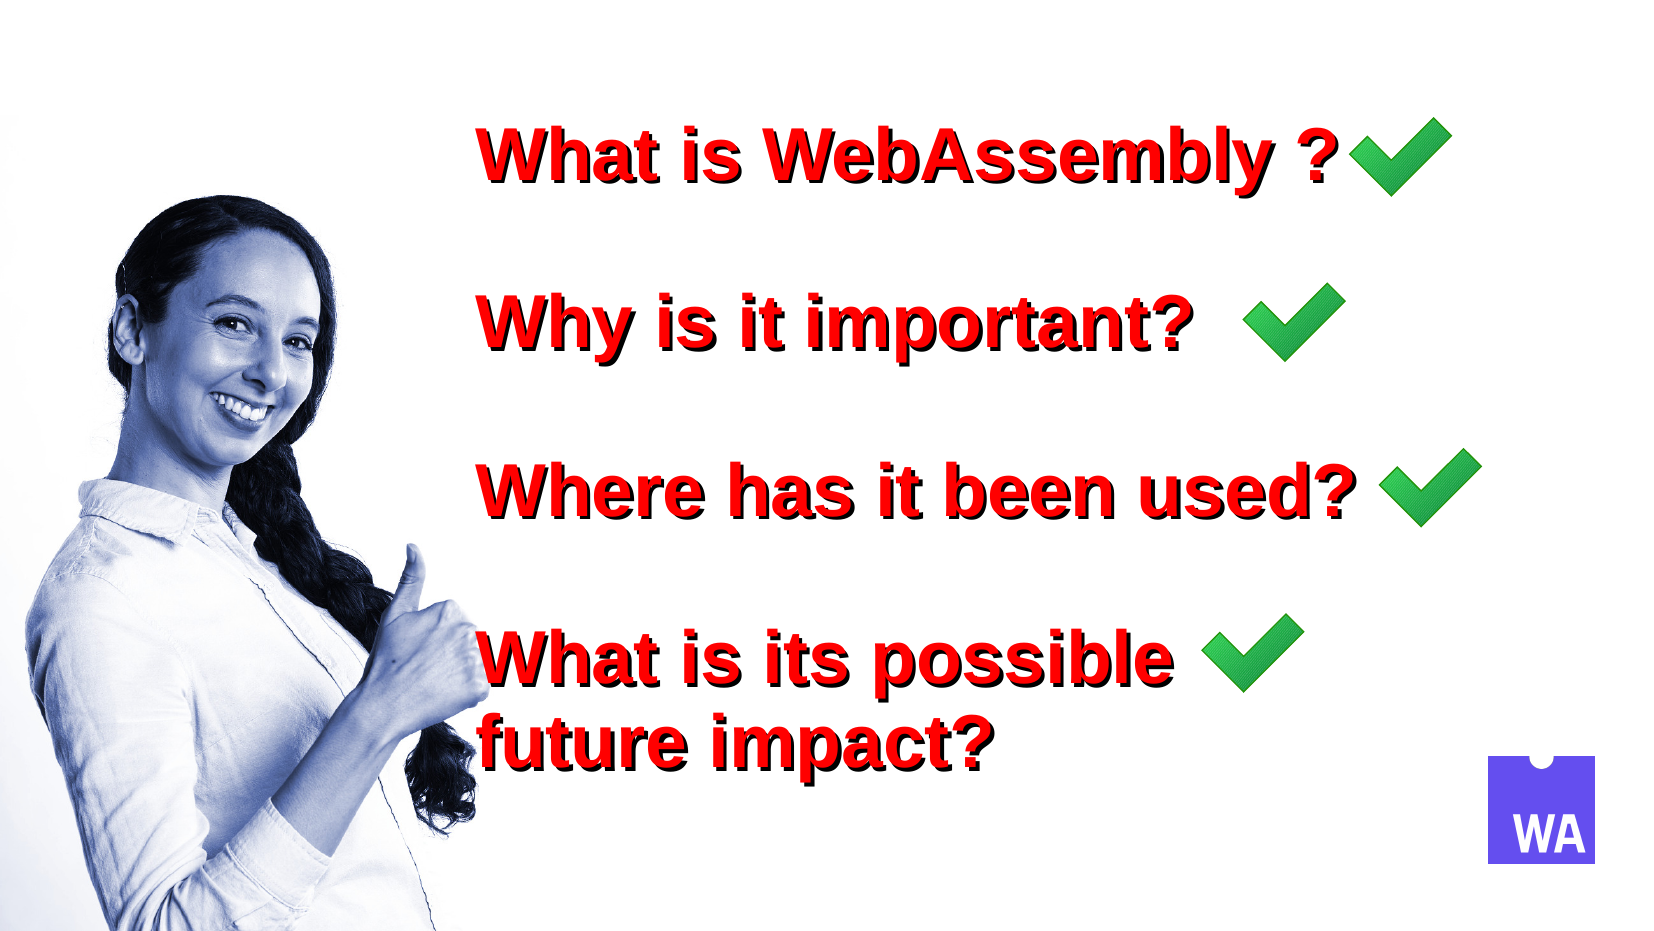

What is WebAssembly ?
Why is it important?
Where has it been used?
What is its possible future impact?